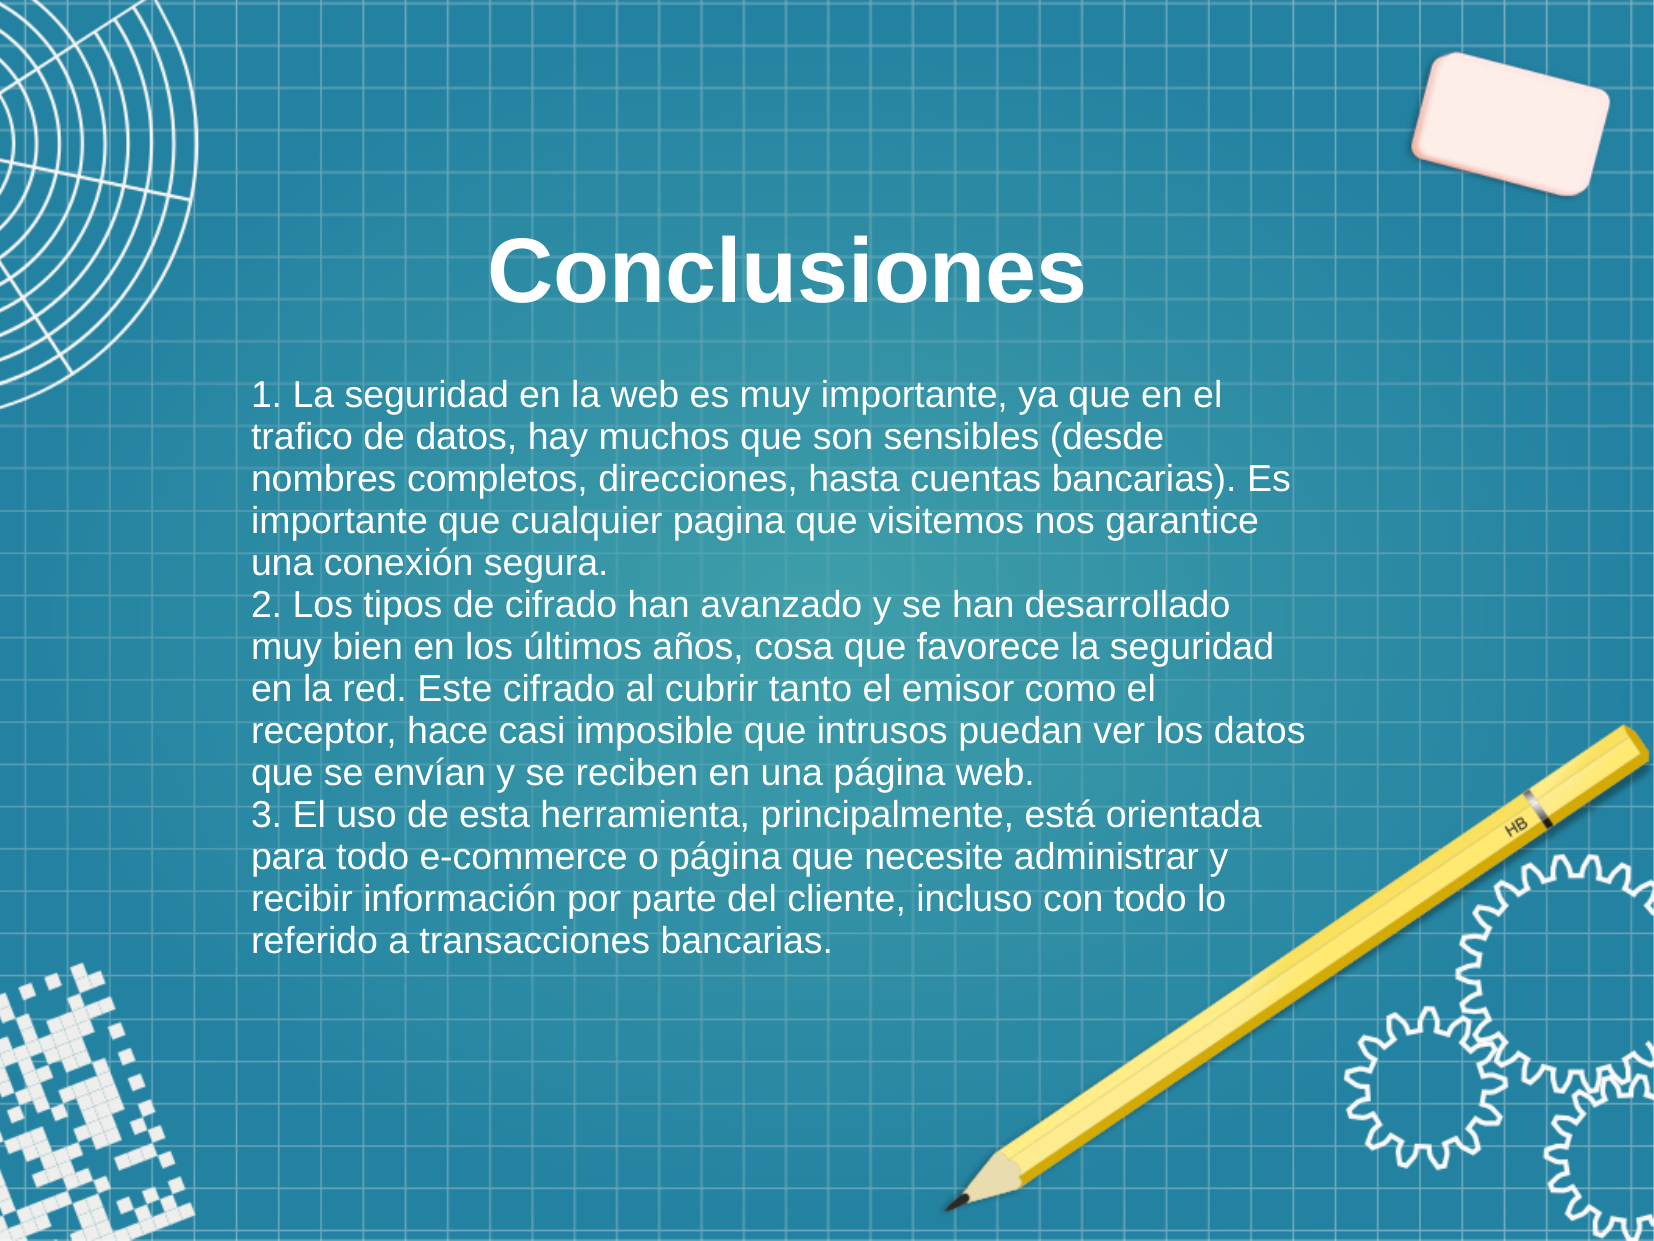

Conclusiones
1. La seguridad en la web es muy importante, ya que en el trafico de datos, hay muchos que son sensibles (desde nombres completos, direcciones, hasta cuentas bancarias). Es importante que cualquier pagina que visitemos nos garantice una conexión segura.
2. Los tipos de cifrado han avanzado y se han desarrollado muy bien en los últimos años, cosa que favorece la seguridad en la red. Este cifrado al cubrir tanto el emisor como el receptor, hace casi imposible que intrusos puedan ver los datos que se envían y se reciben en una página web.
3. El uso de esta herramienta, principalmente, está orientada para todo e-commerce o página que necesite administrar y recibir información por parte del cliente, incluso con todo lo referido a transacciones bancarias.